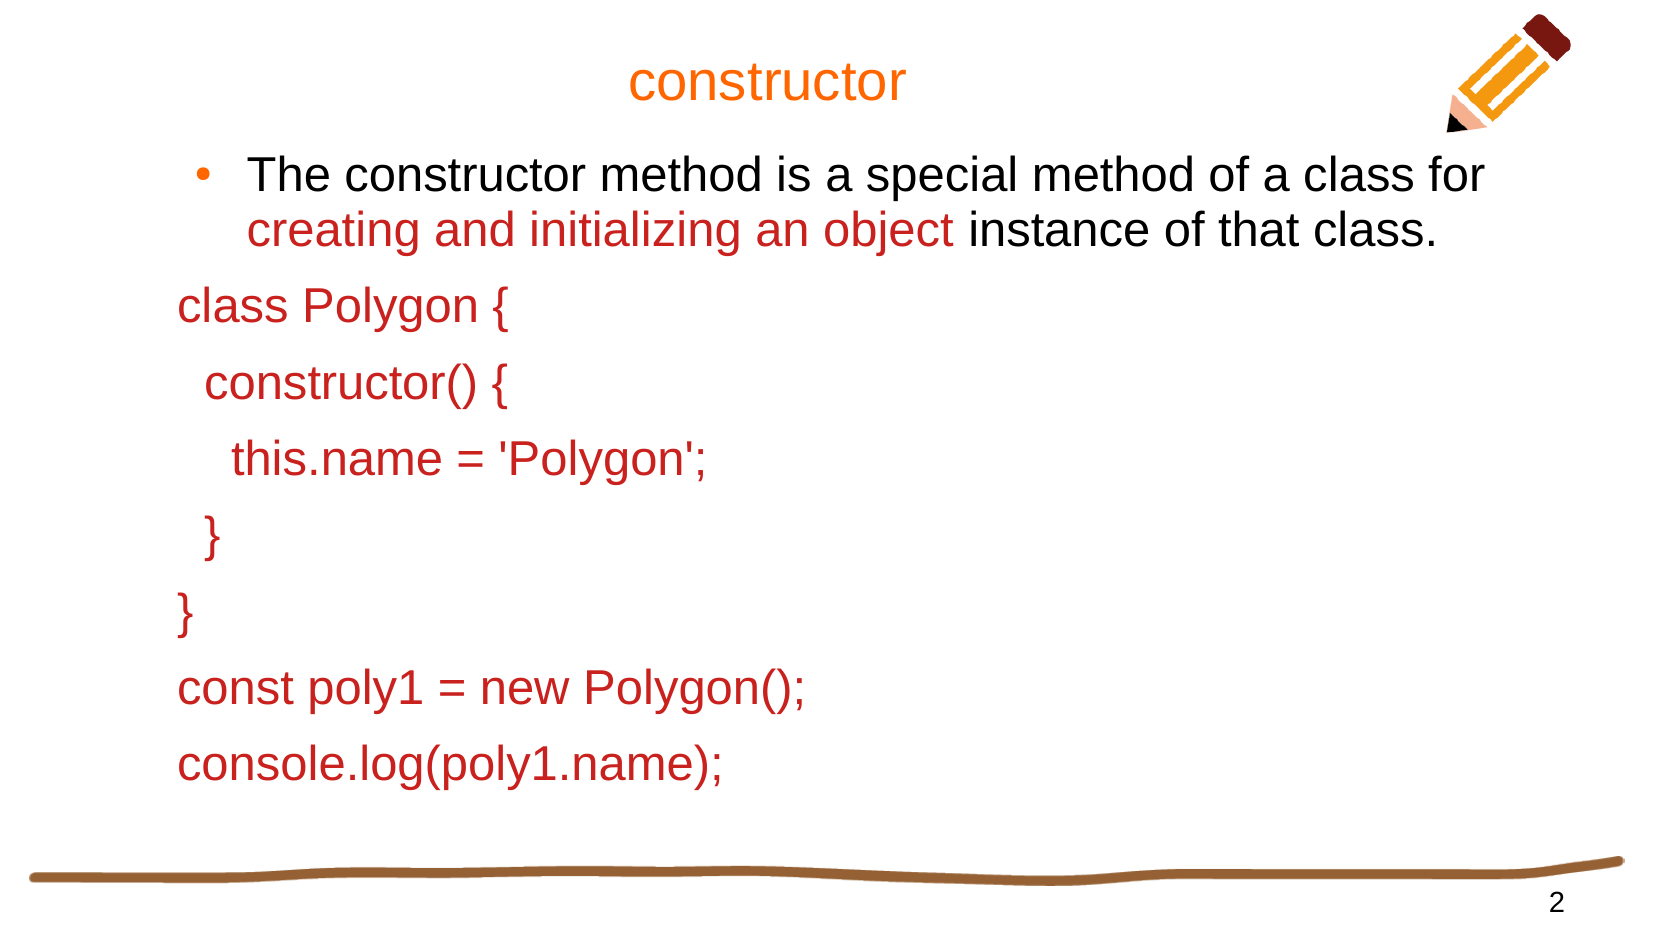

# constructor
The constructor method is a special method of a class for creating and initializing an object instance of that class.
class Polygon {
 constructor() {
 this.name = 'Polygon';
 }
}
const poly1 = new Polygon();
console.log(poly1.name);
2